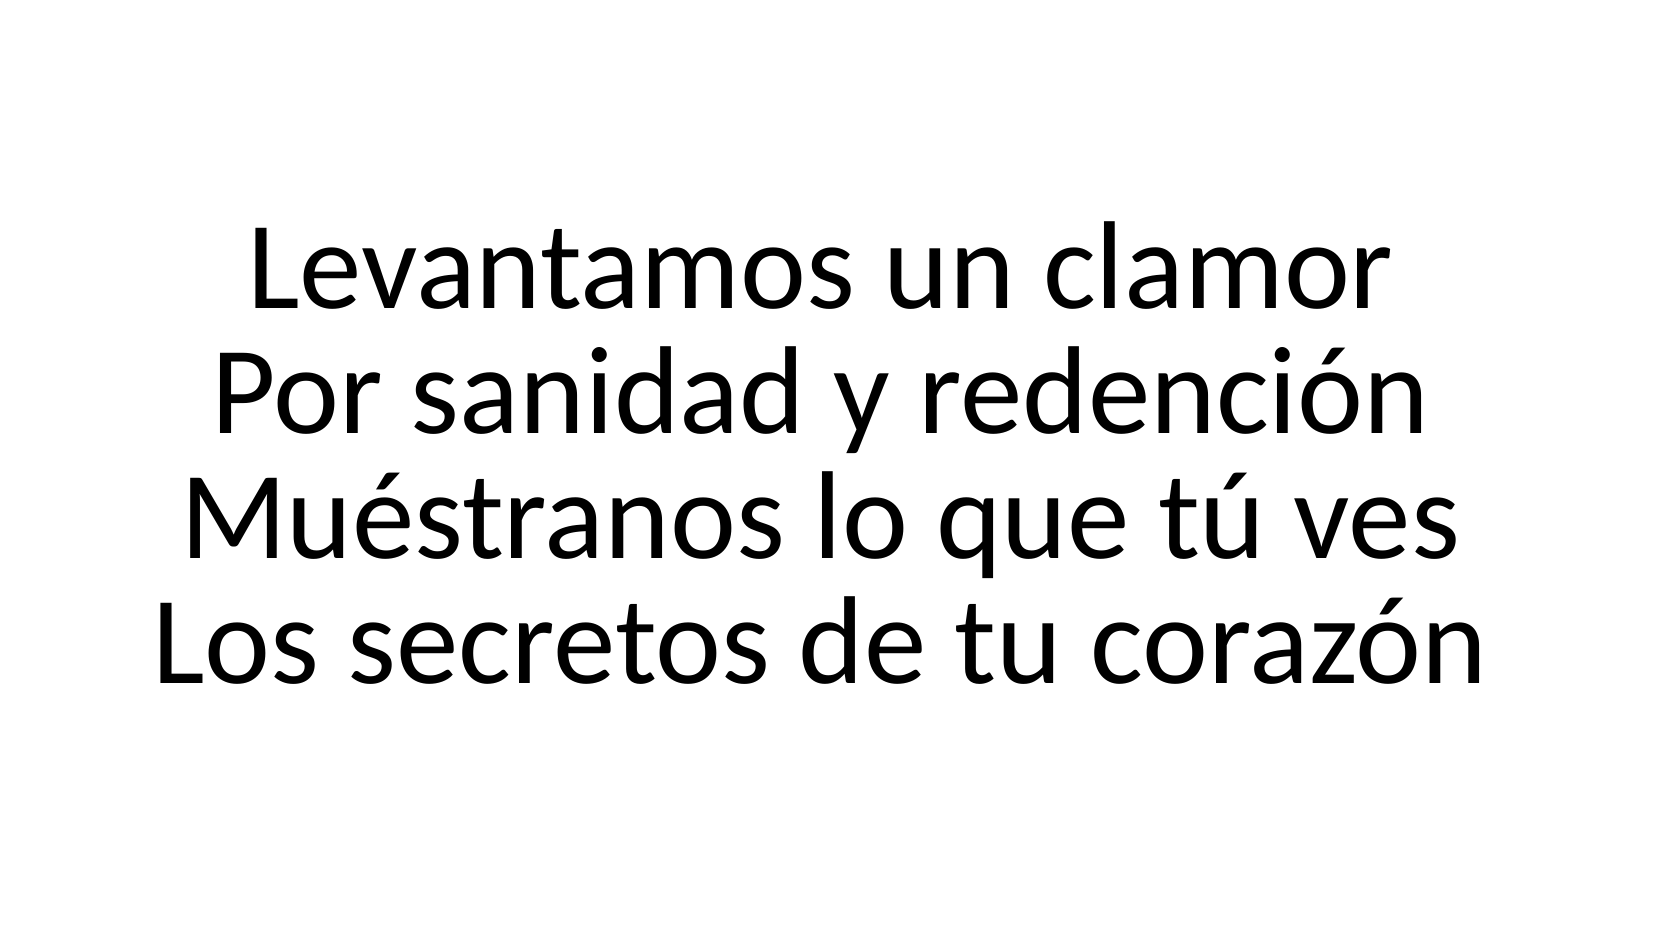

# Levantamos un clamor Por sanidad y redención Muéstranos lo que tú ves Los secretos de tu corazón